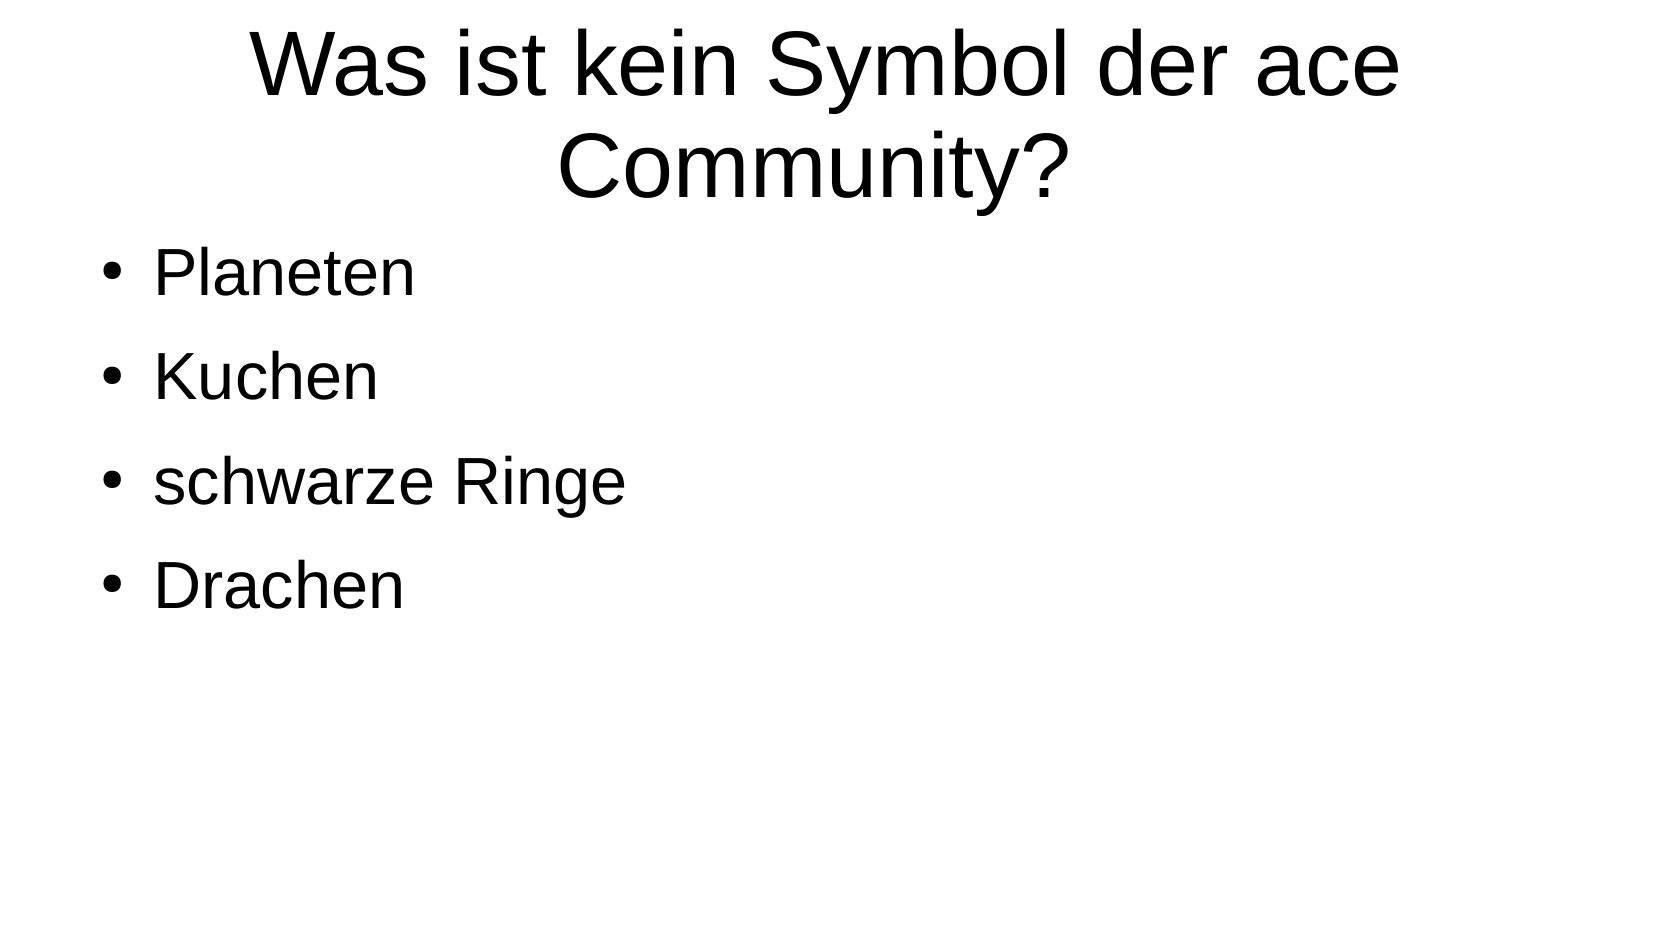

# Was ist kein Symbol der ace Community?
Planeten
Kuchen
schwarze Ringe
Drachen